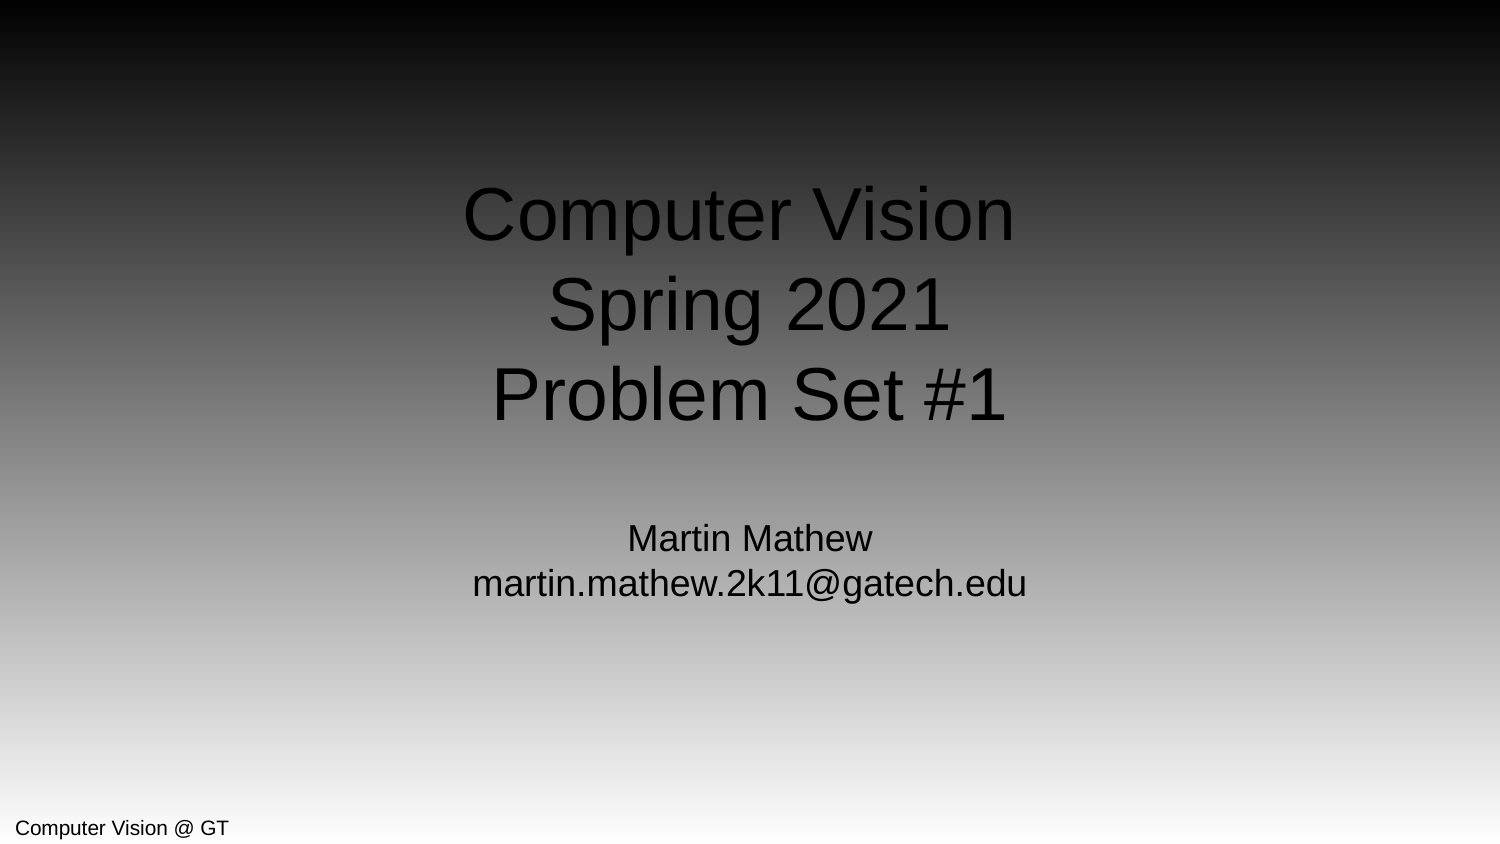

# Computer Vision Spring 2021 Problem Set #1
Martin Mathew
martin.mathew.2k11@gatech.edu
Computer Vision @ GT